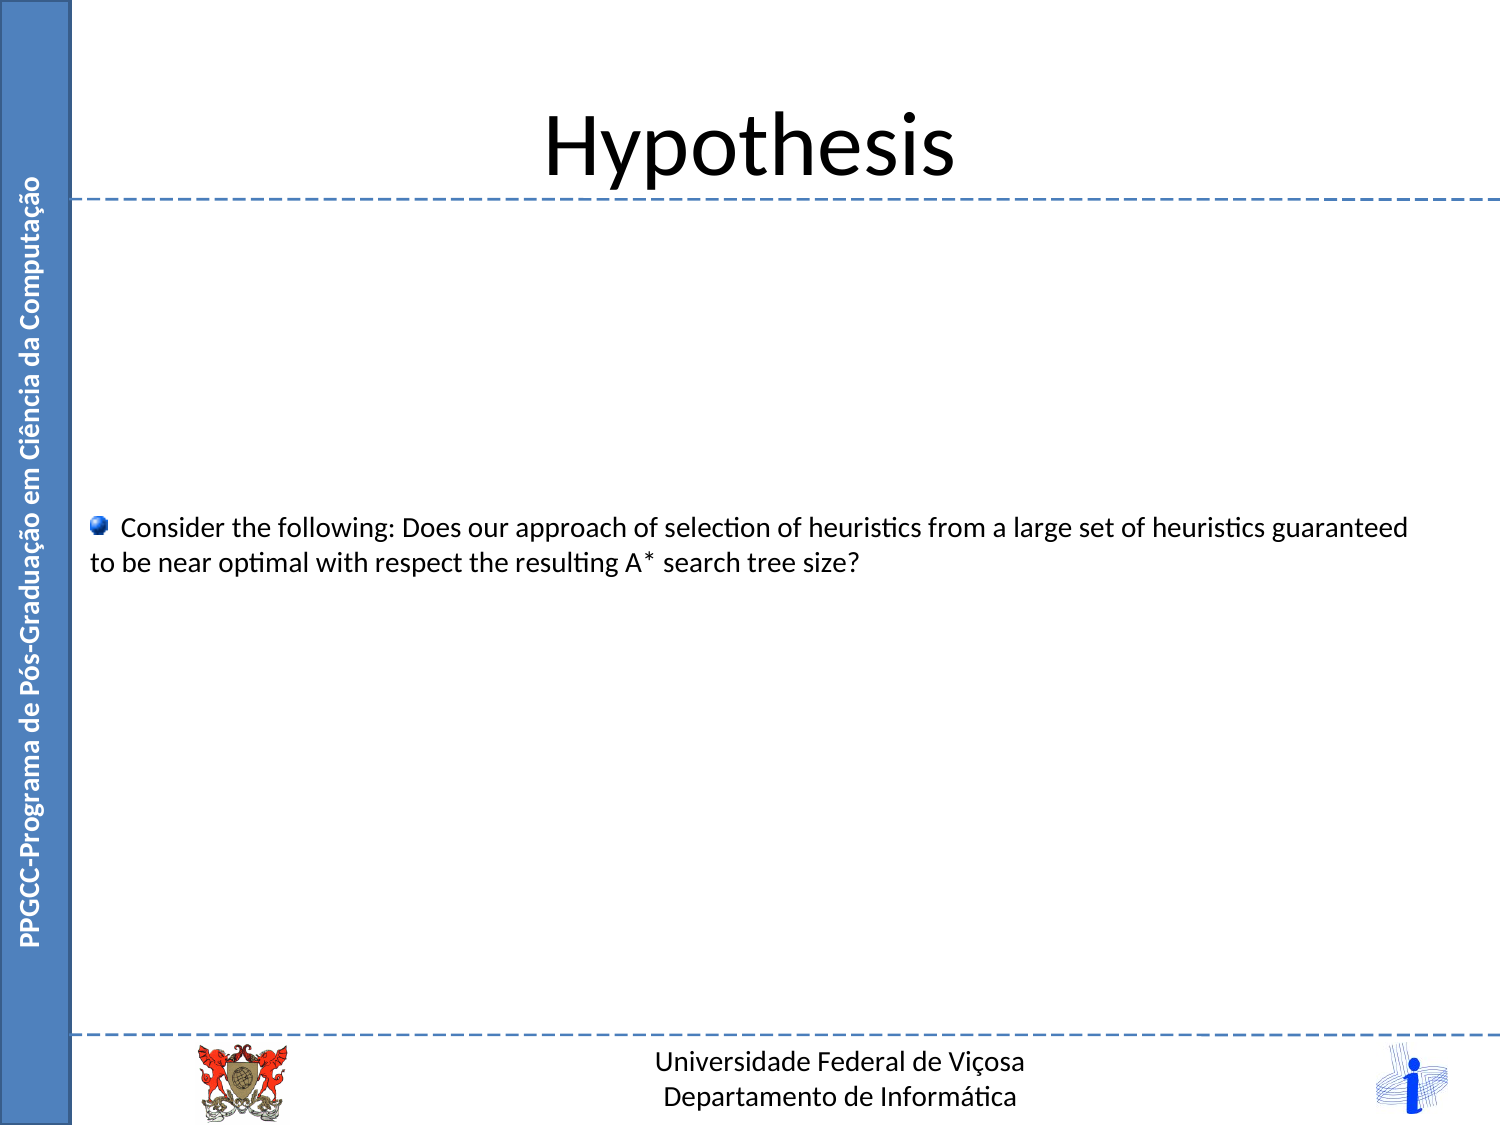

Hypothesis
 Consider the following: Does our approach of selection of heuristics from a large set of heuristics guaranteed to be near optimal with respect the resulting A* search tree size?
PPGCC-Programa de Pós-Graduação em Ciência da Computação
Universidade Federal de Viçosa
Departamento de Informática